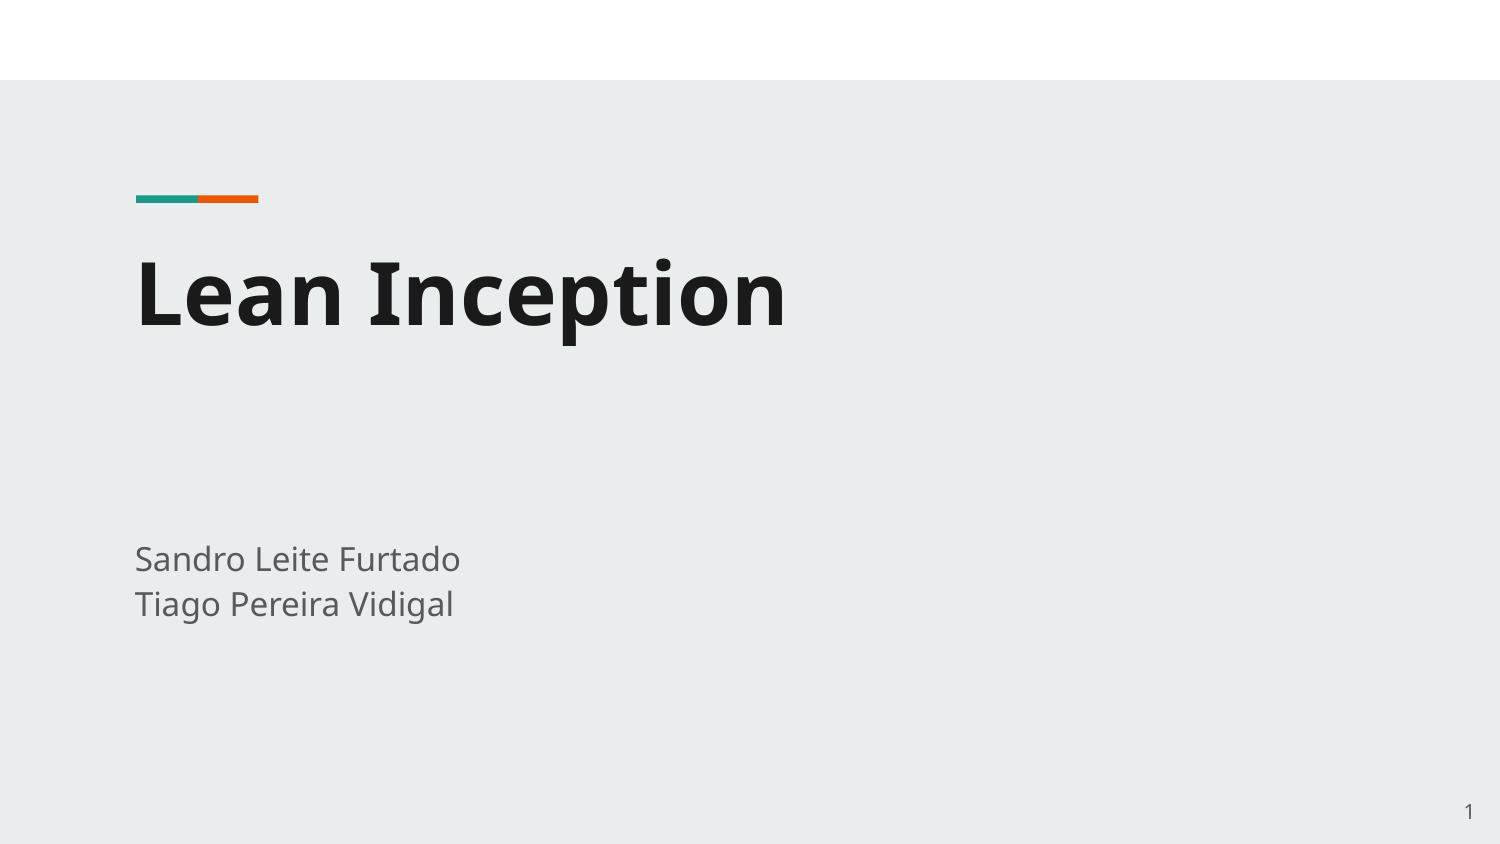

# Lean Inception
Sandro Leite Furtado
Tiago Pereira Vidigal